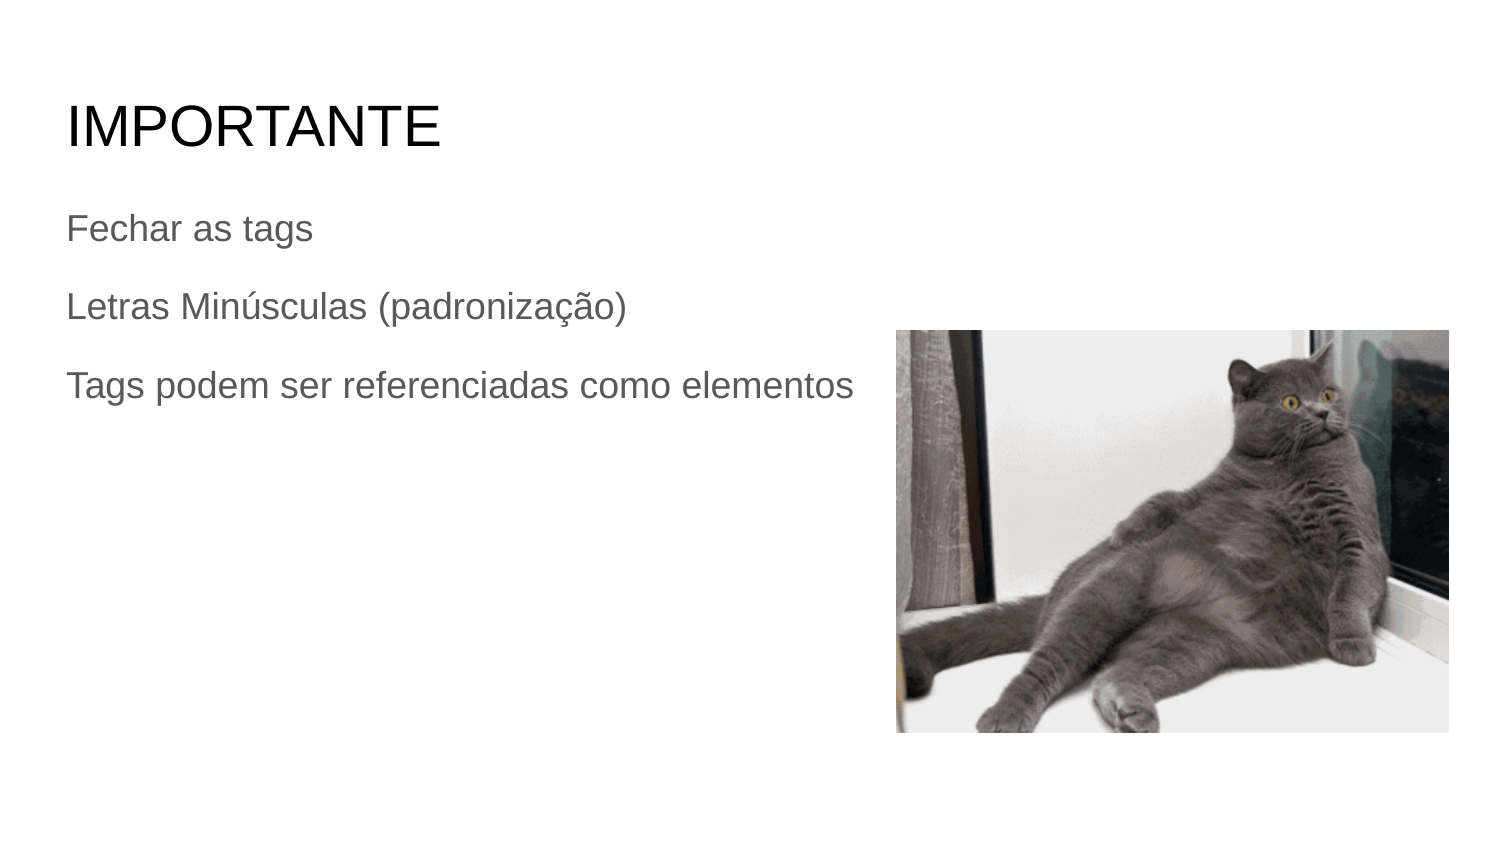

# IMPORTANTE
Fechar as tags
Letras Minúsculas (padronização)
Tags podem ser referenciadas como elementos